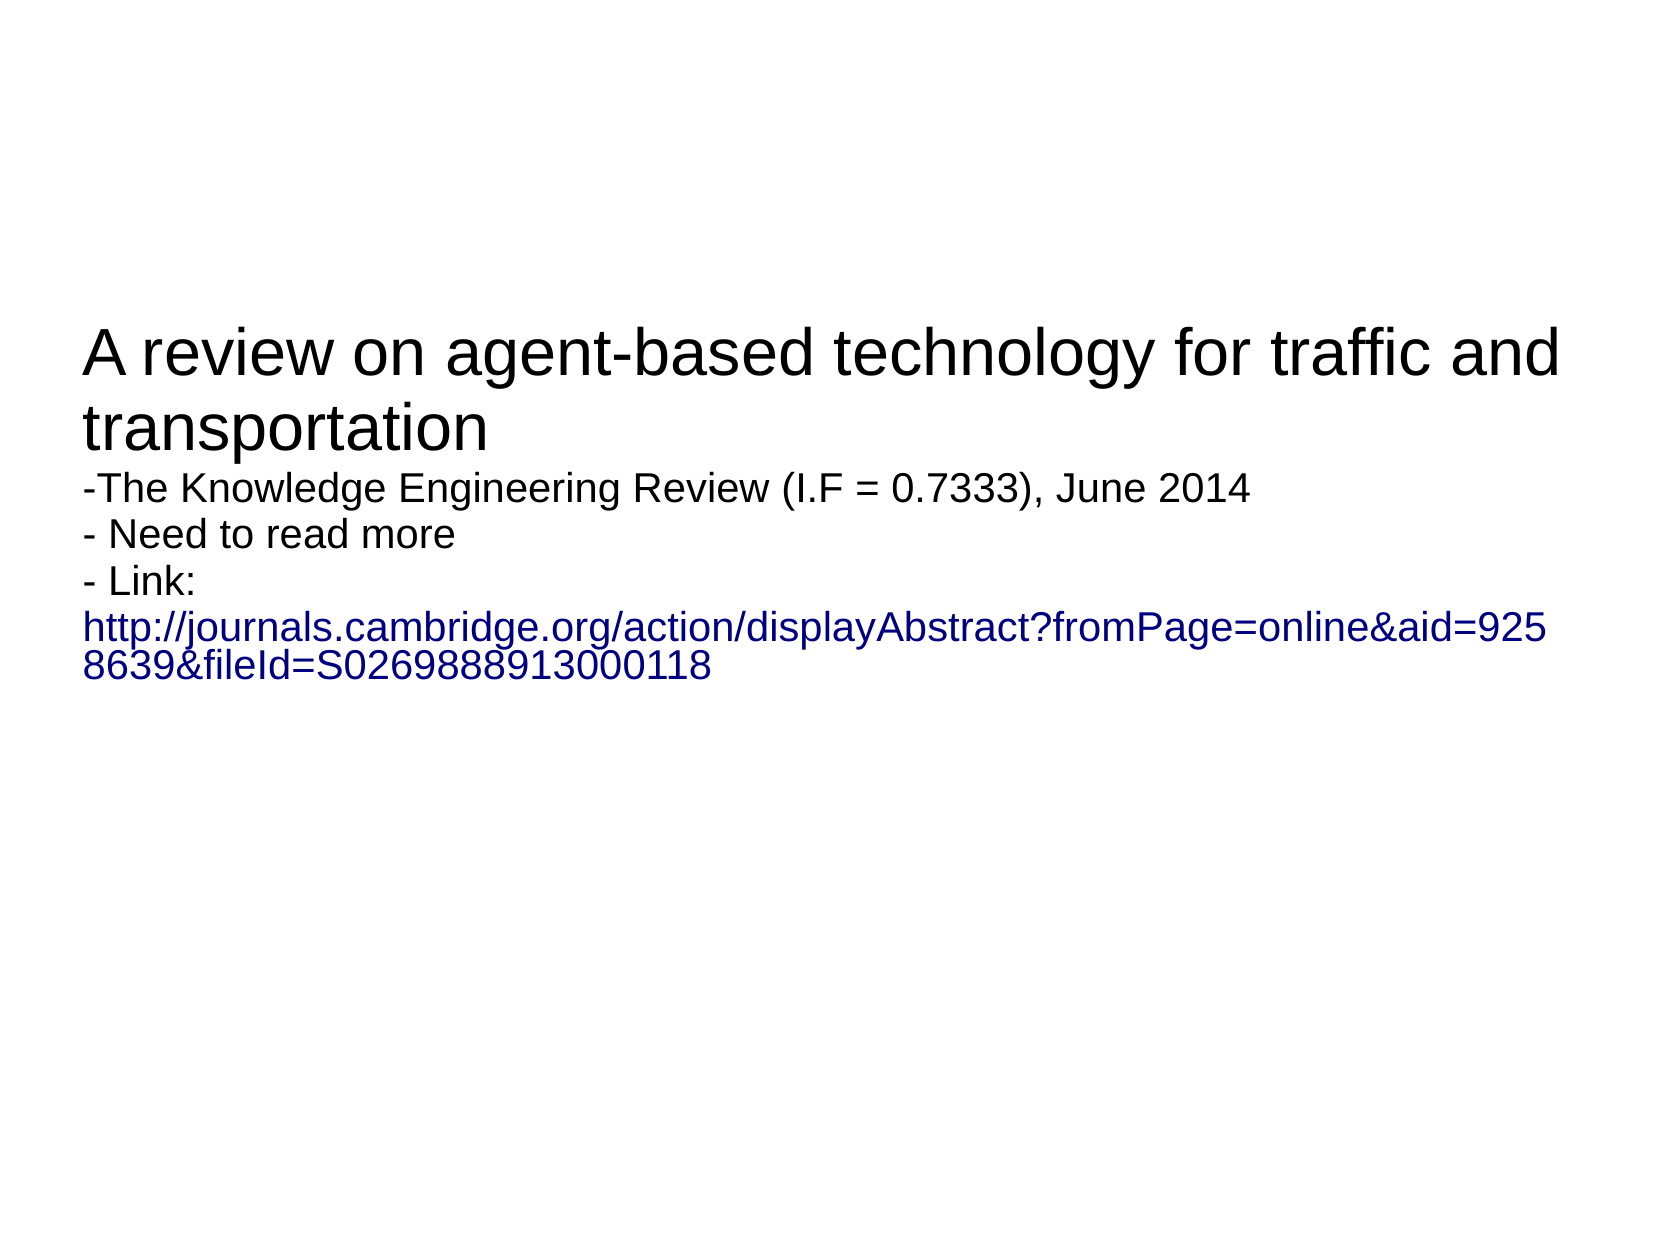

# A review on agent-based technology for traffic and transportation
-The Knowledge Engineering Review (I.F = 0.7333), June 2014
- Need to read more
- Link: http://journals.cambridge.org/action/displayAbstract?fromPage=online&aid=9258639&fileId=S0269888913000118